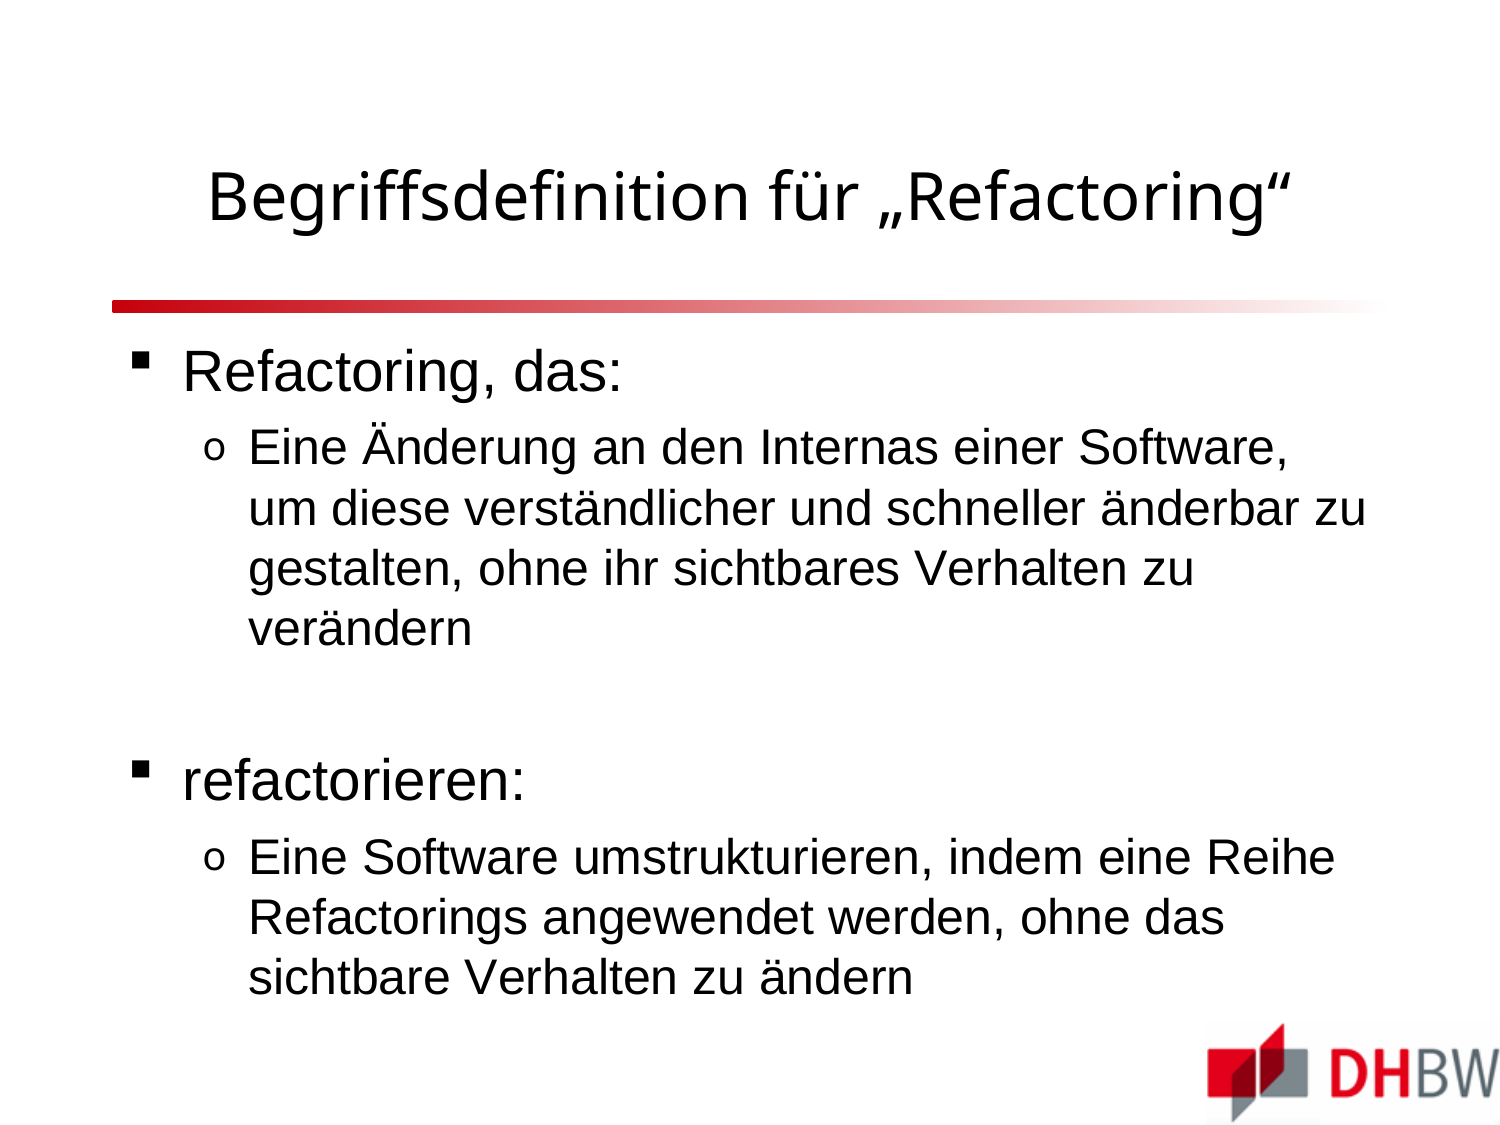

# Begriffsdefinition für „Refactoring“
Refactoring, das:
Eine Änderung an den Internas einer Software, um diese verständlicher und schneller änderbar zu gestalten, ohne ihr sichtbares Verhalten zu verändern
refactorieren:
Eine Software umstrukturieren, indem eine Reihe Refactorings angewendet werden, ohne das sichtbare Verhalten zu ändern